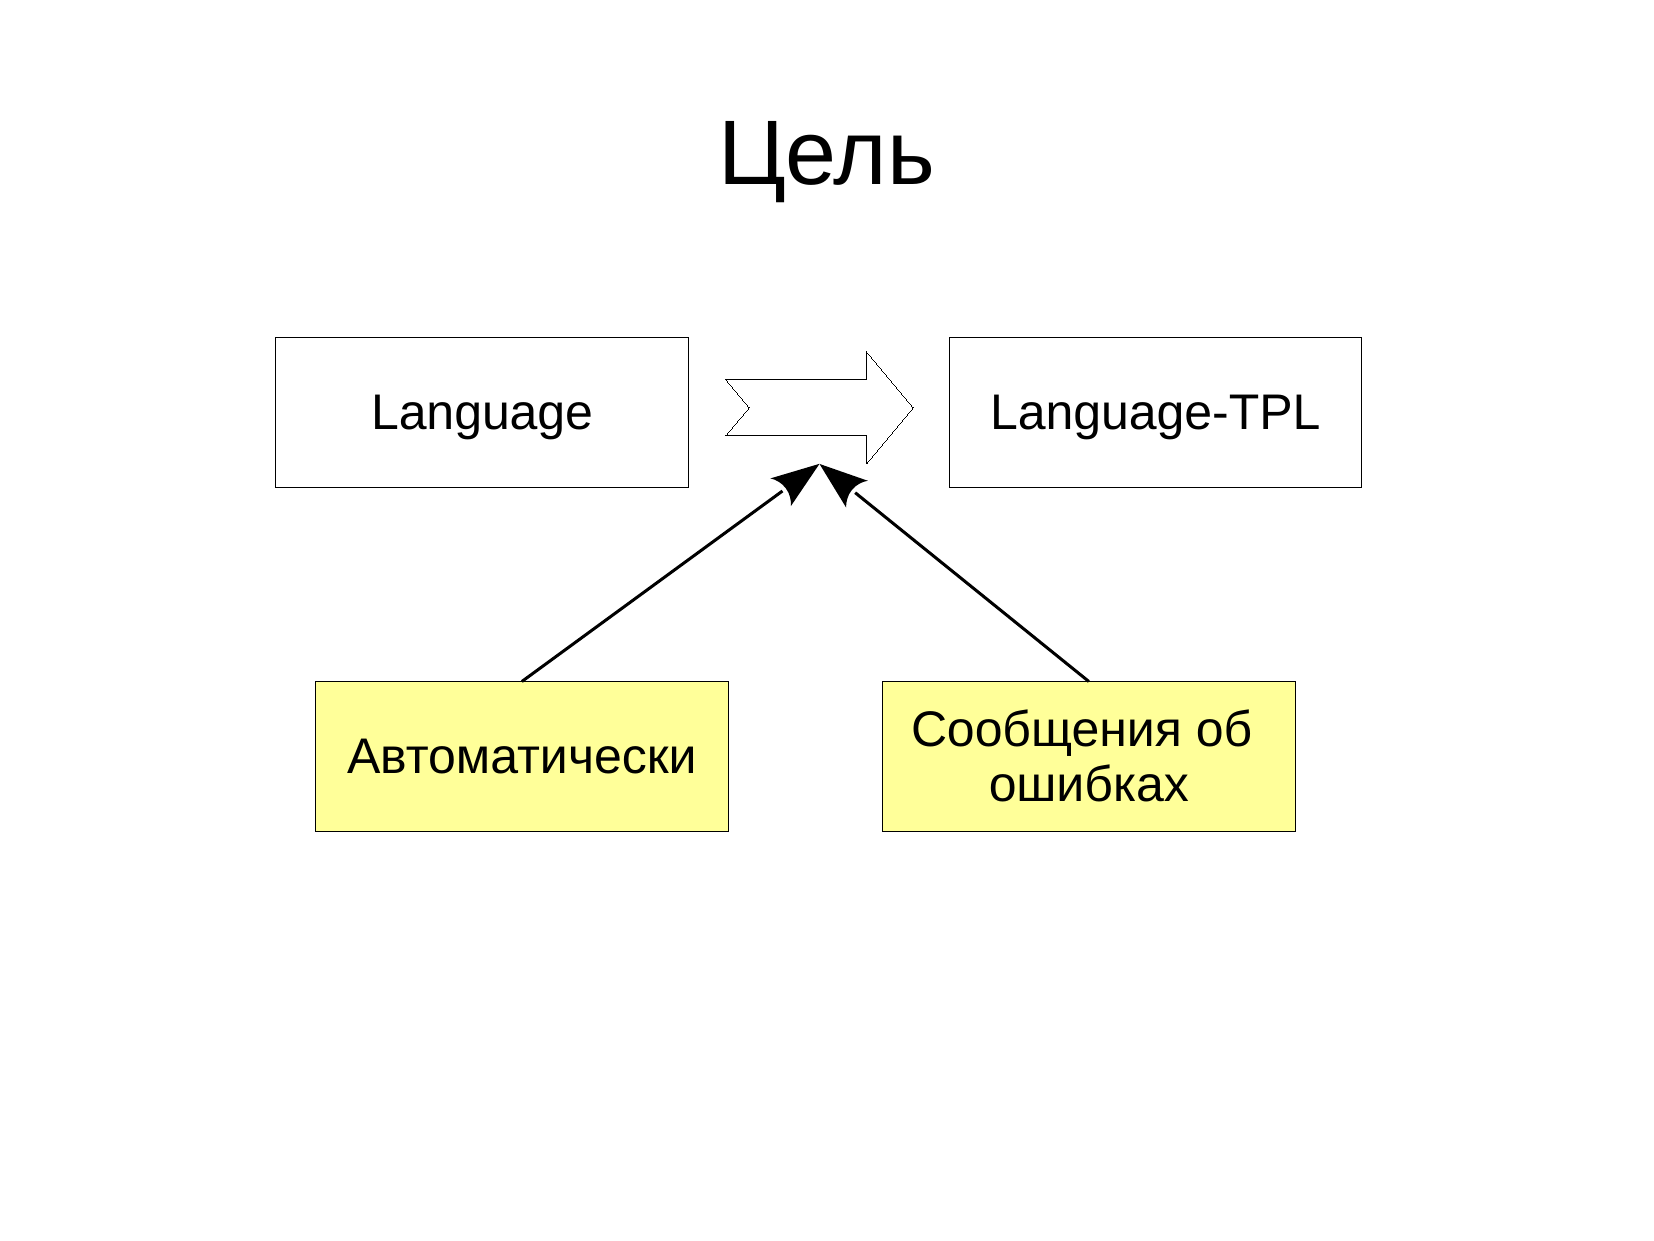

# Цель
Language
Language-TPL
Автоматически
Сообщения об
ошибках